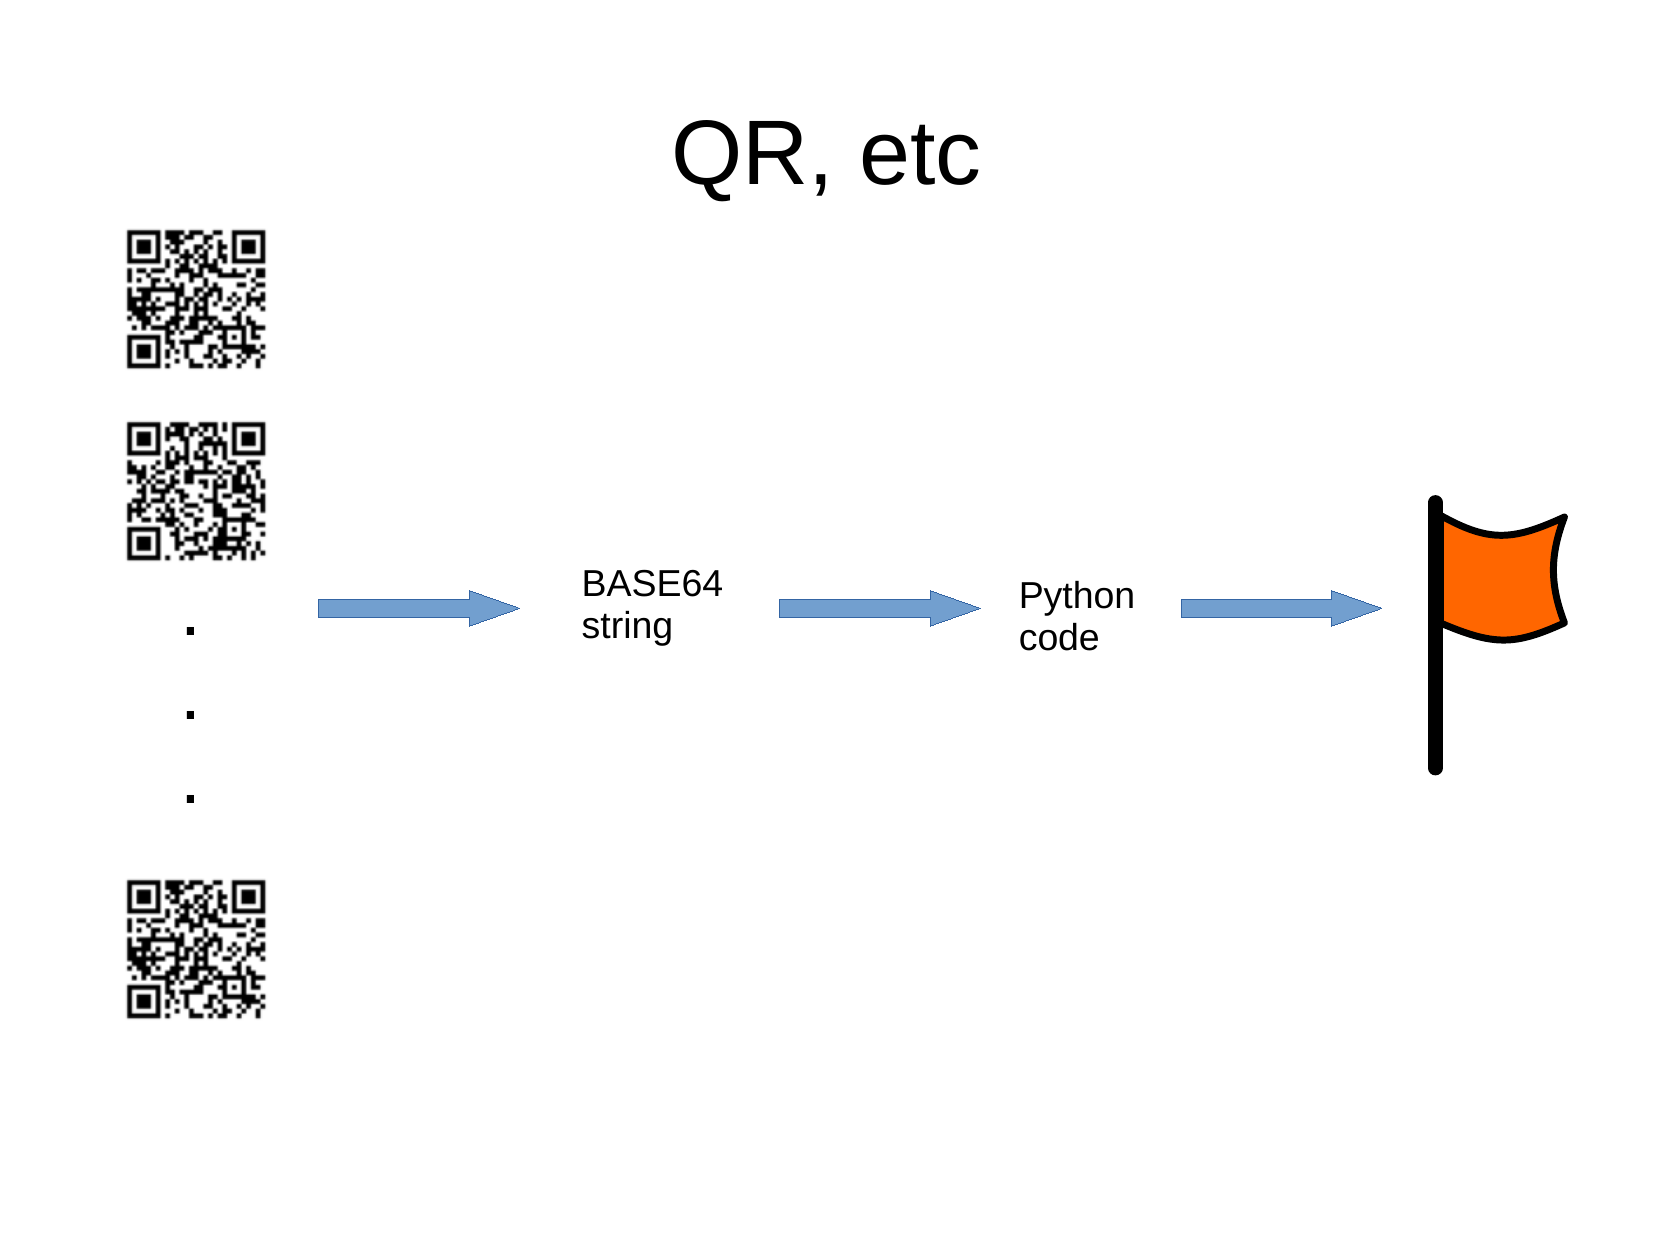

# QR, etc
BASE64
string
.
.
.
Python
code